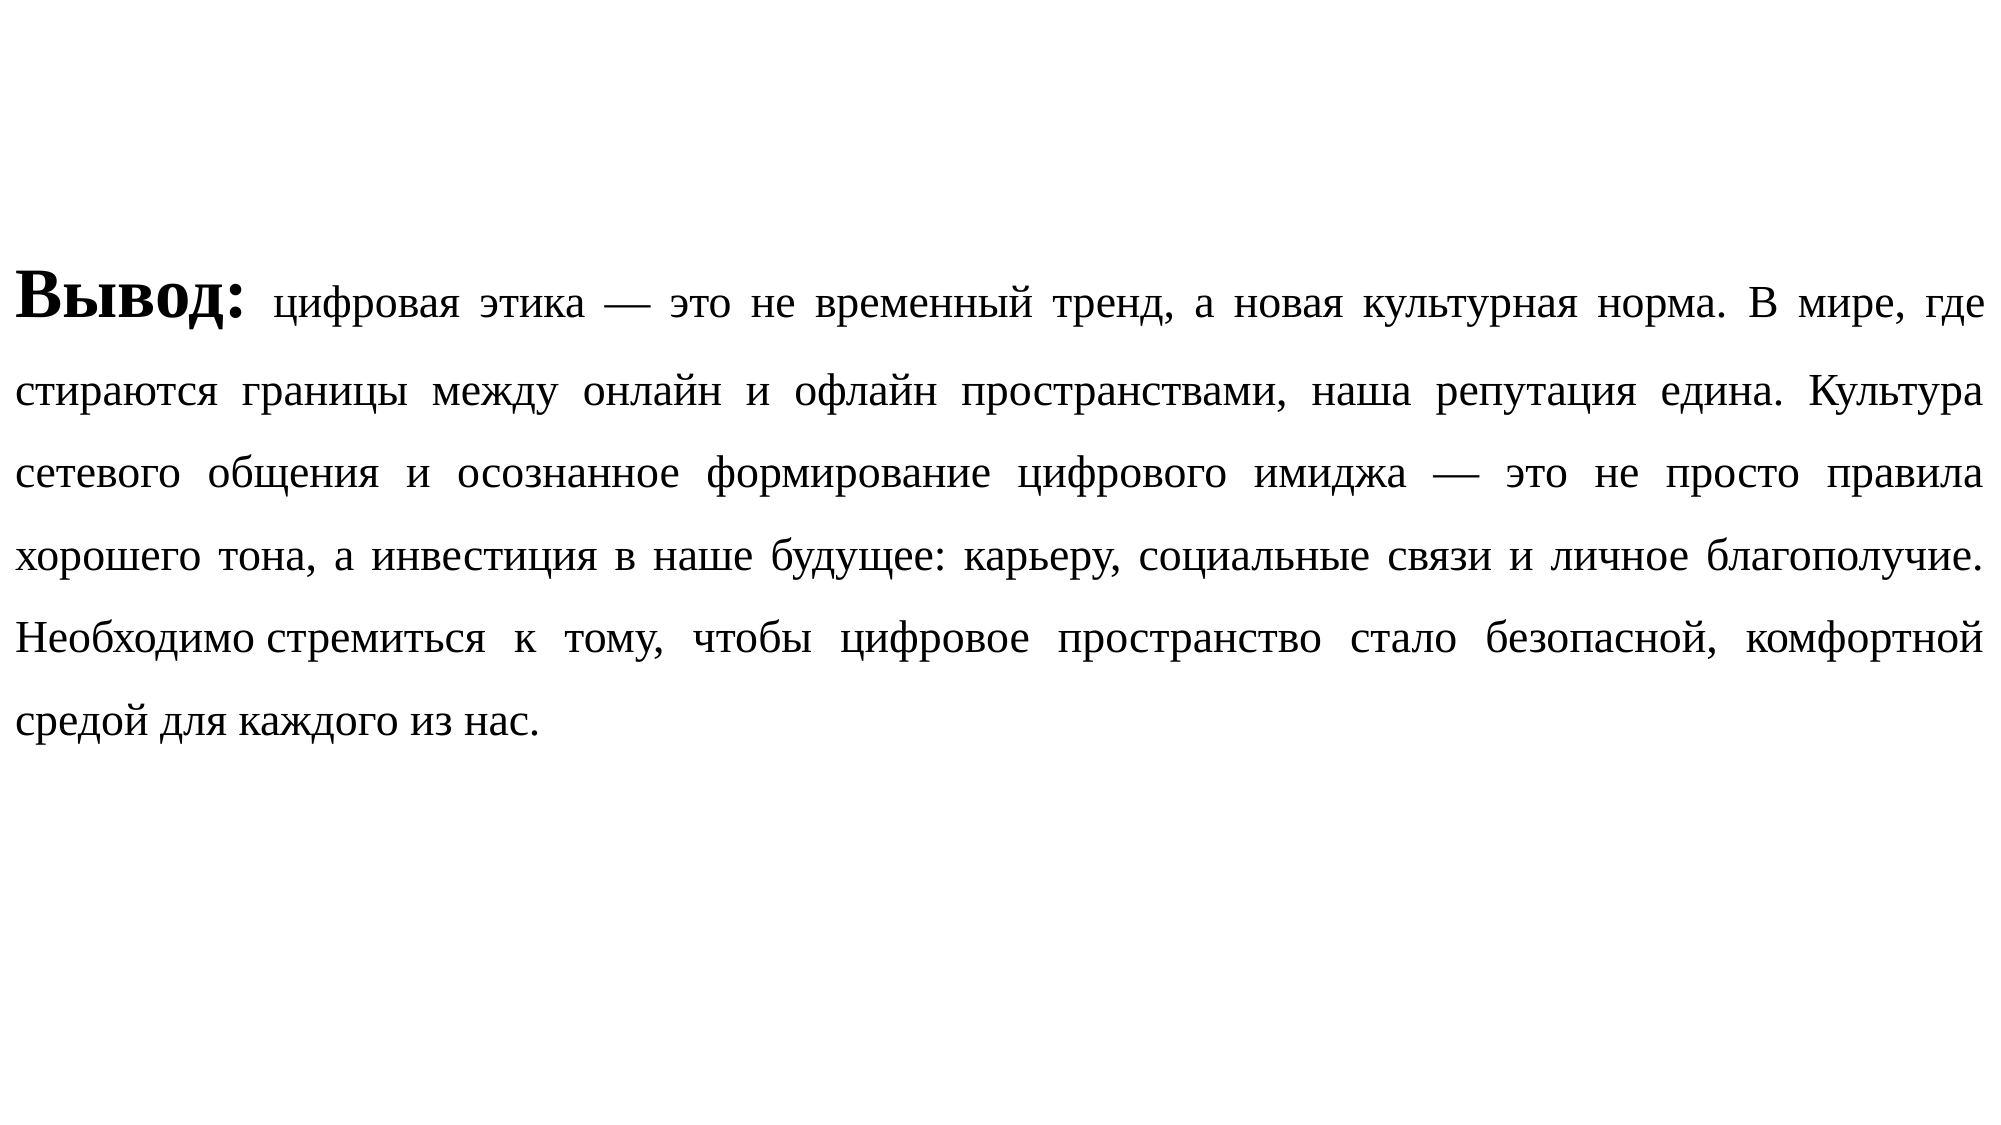

Вывод: цифровая этика — это не временный тренд, а новая культурная норма. В мире, где стираются границы между онлайн и офлайн пространствами, наша репутация едина. Культура сетевого общения и осознанное формирование цифрового имиджа — это не просто правила хорошего тона, а инвестиция в наше будущее: карьеру, социальные связи и личное благополучие. Необходимо стремиться к тому, чтобы цифровое пространство стало безопасной, комфортной средой для каждого из нас.